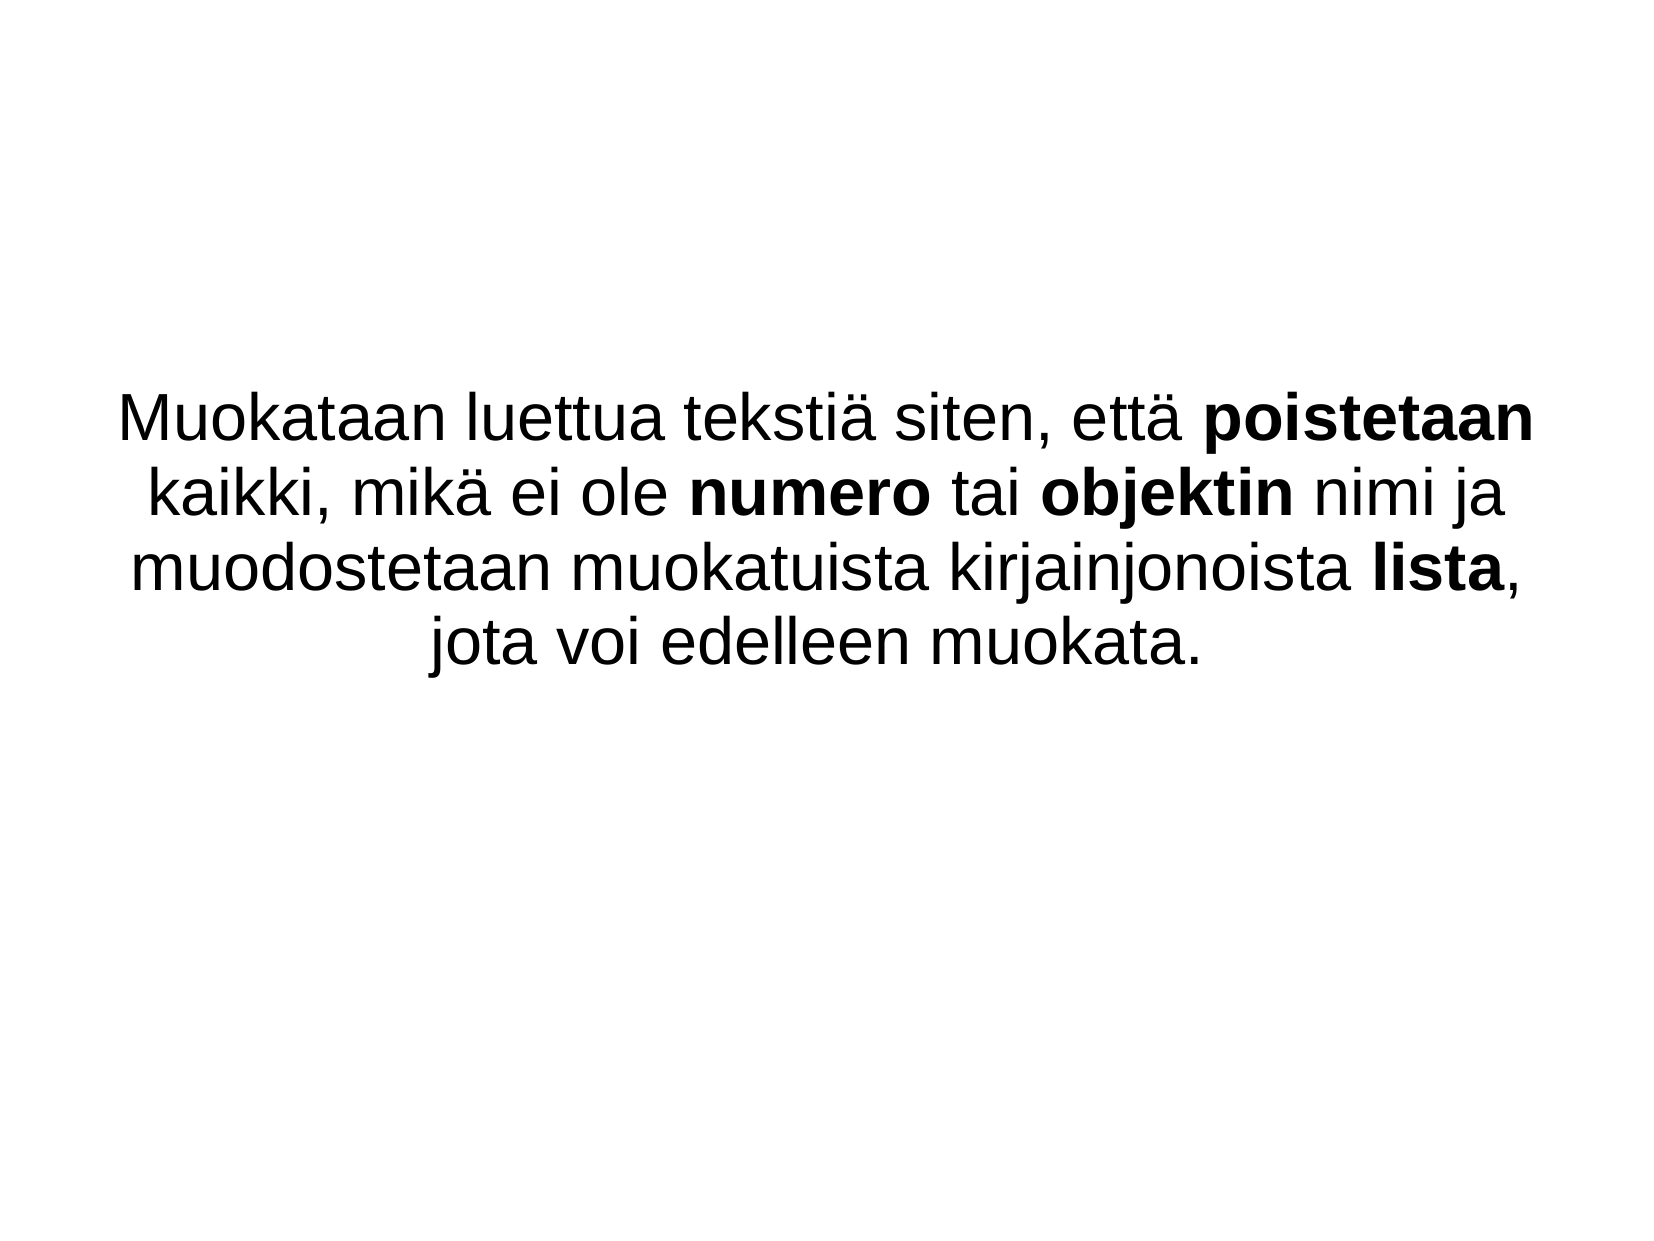

# Muokataan luettua tekstiä siten, että poistetaan kaikki, mikä ei ole numero tai objektin nimi ja muodostetaan muokatuista kirjainjonoista lista, jota voi edelleen muokata.